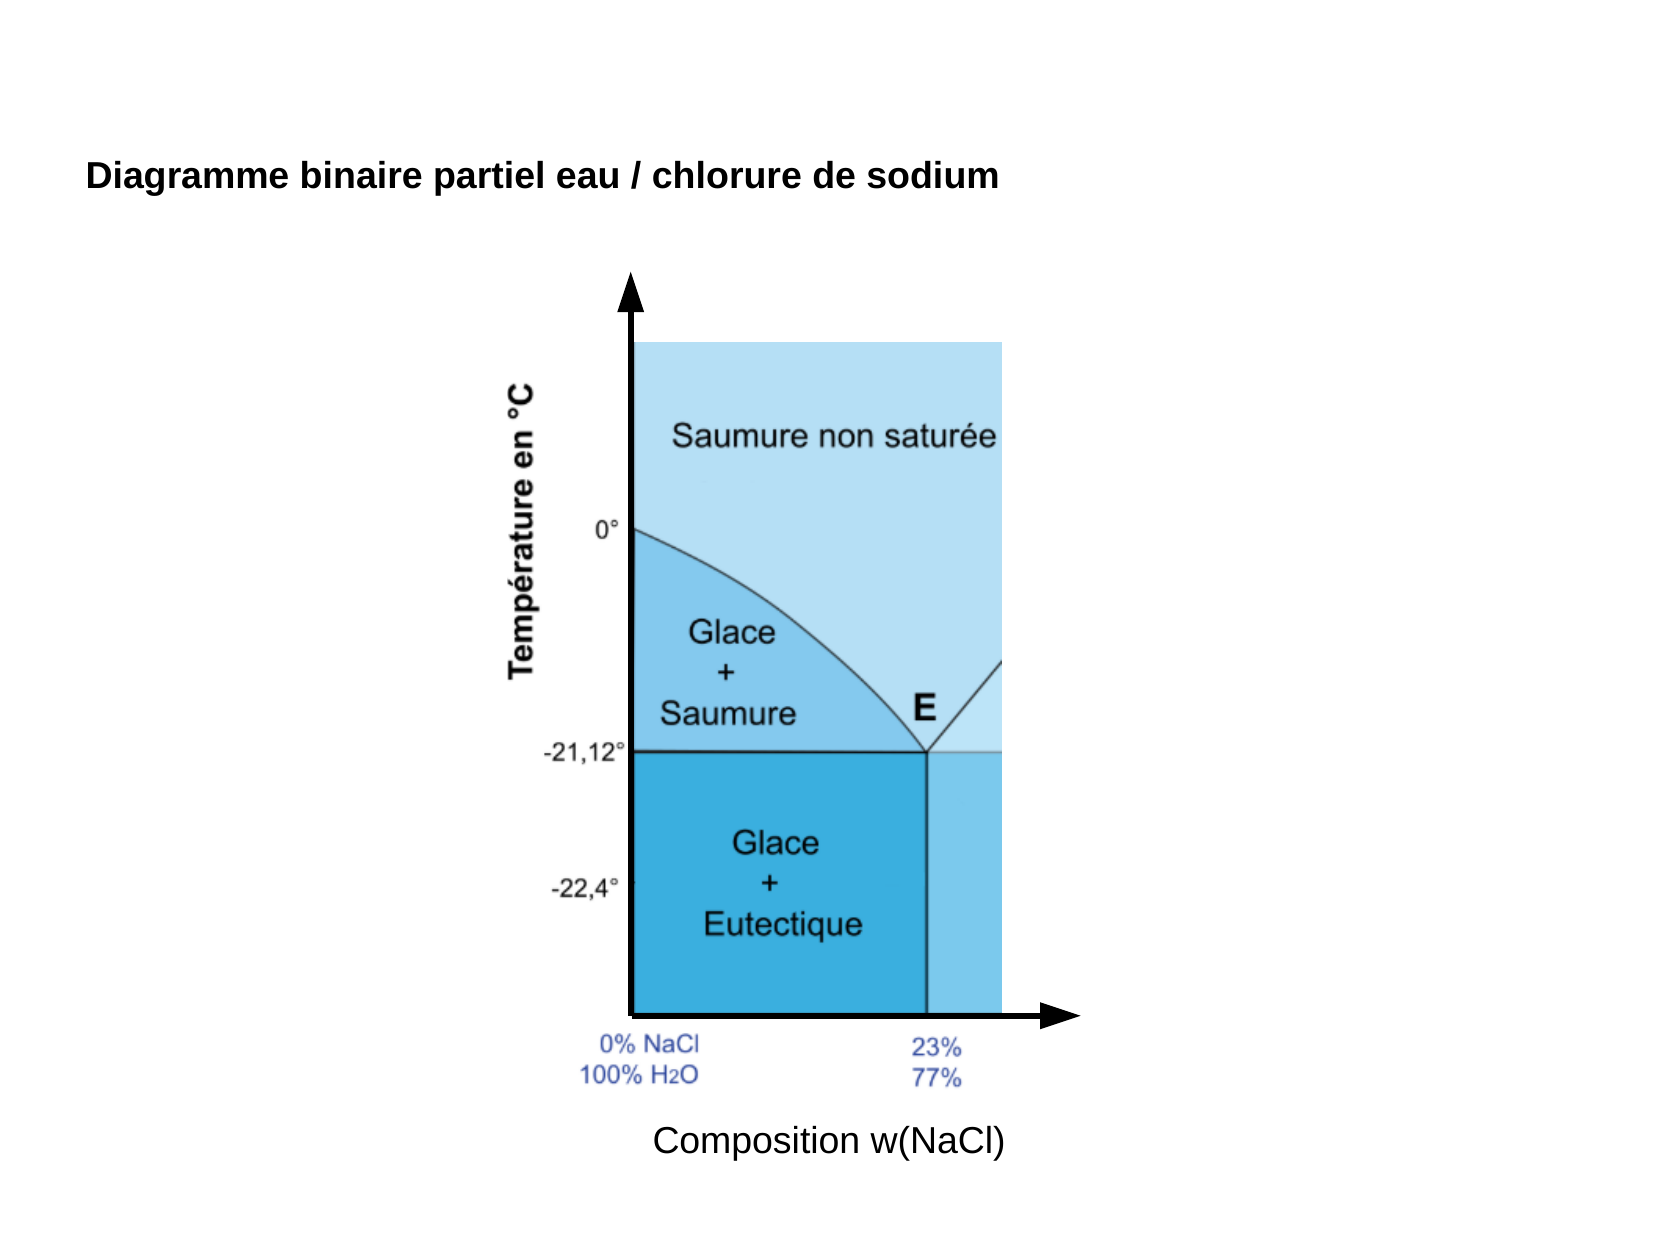

Diagramme binaire partiel eau / chlorure de sodium
Composition w(NaCl)